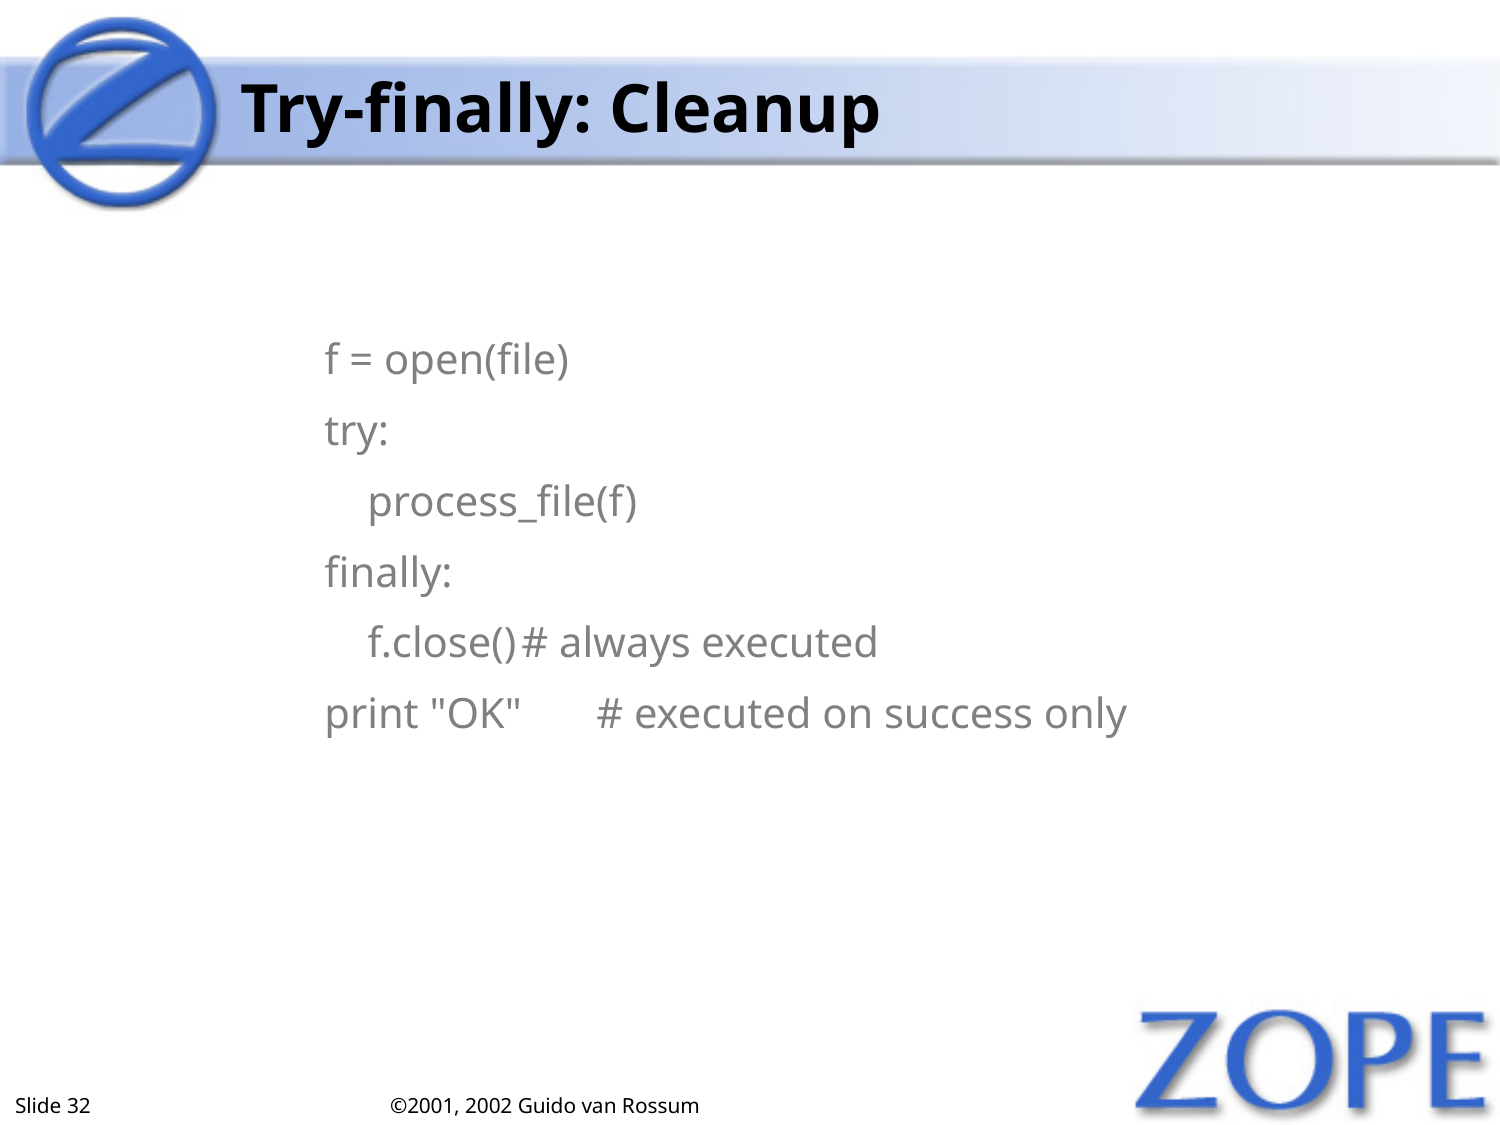

# Try-finally: Cleanup
f = open(file)
try:
 process_file(f)
finally:
 f.close()	# always executed
print "OK"	# executed on success only